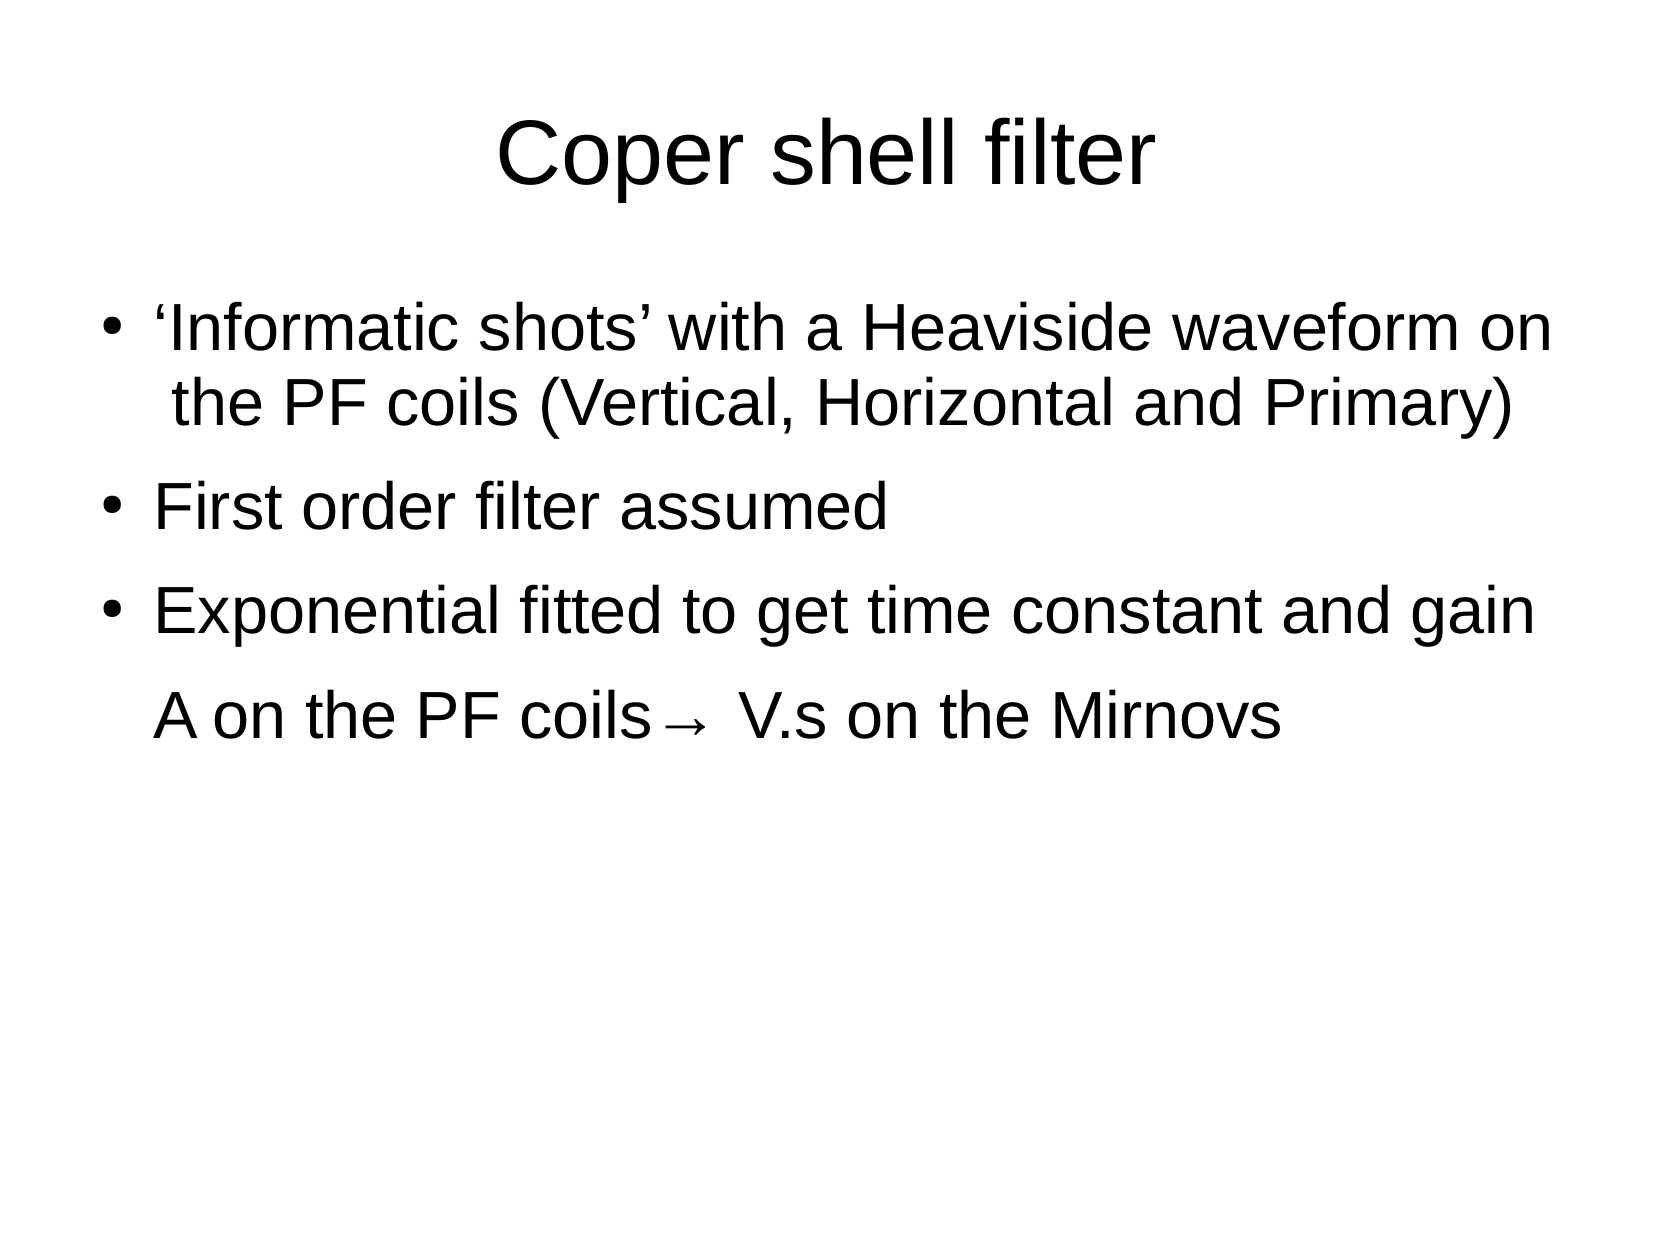

# Coper shell filter
‘Informatic shots’ with a Heaviside waveform on the PF coils (Vertical, Horizontal and Primary)
First order filter assumed
Exponential fitted to get time constant and gain
A on the PF coils→ V.s on the Mirnovs